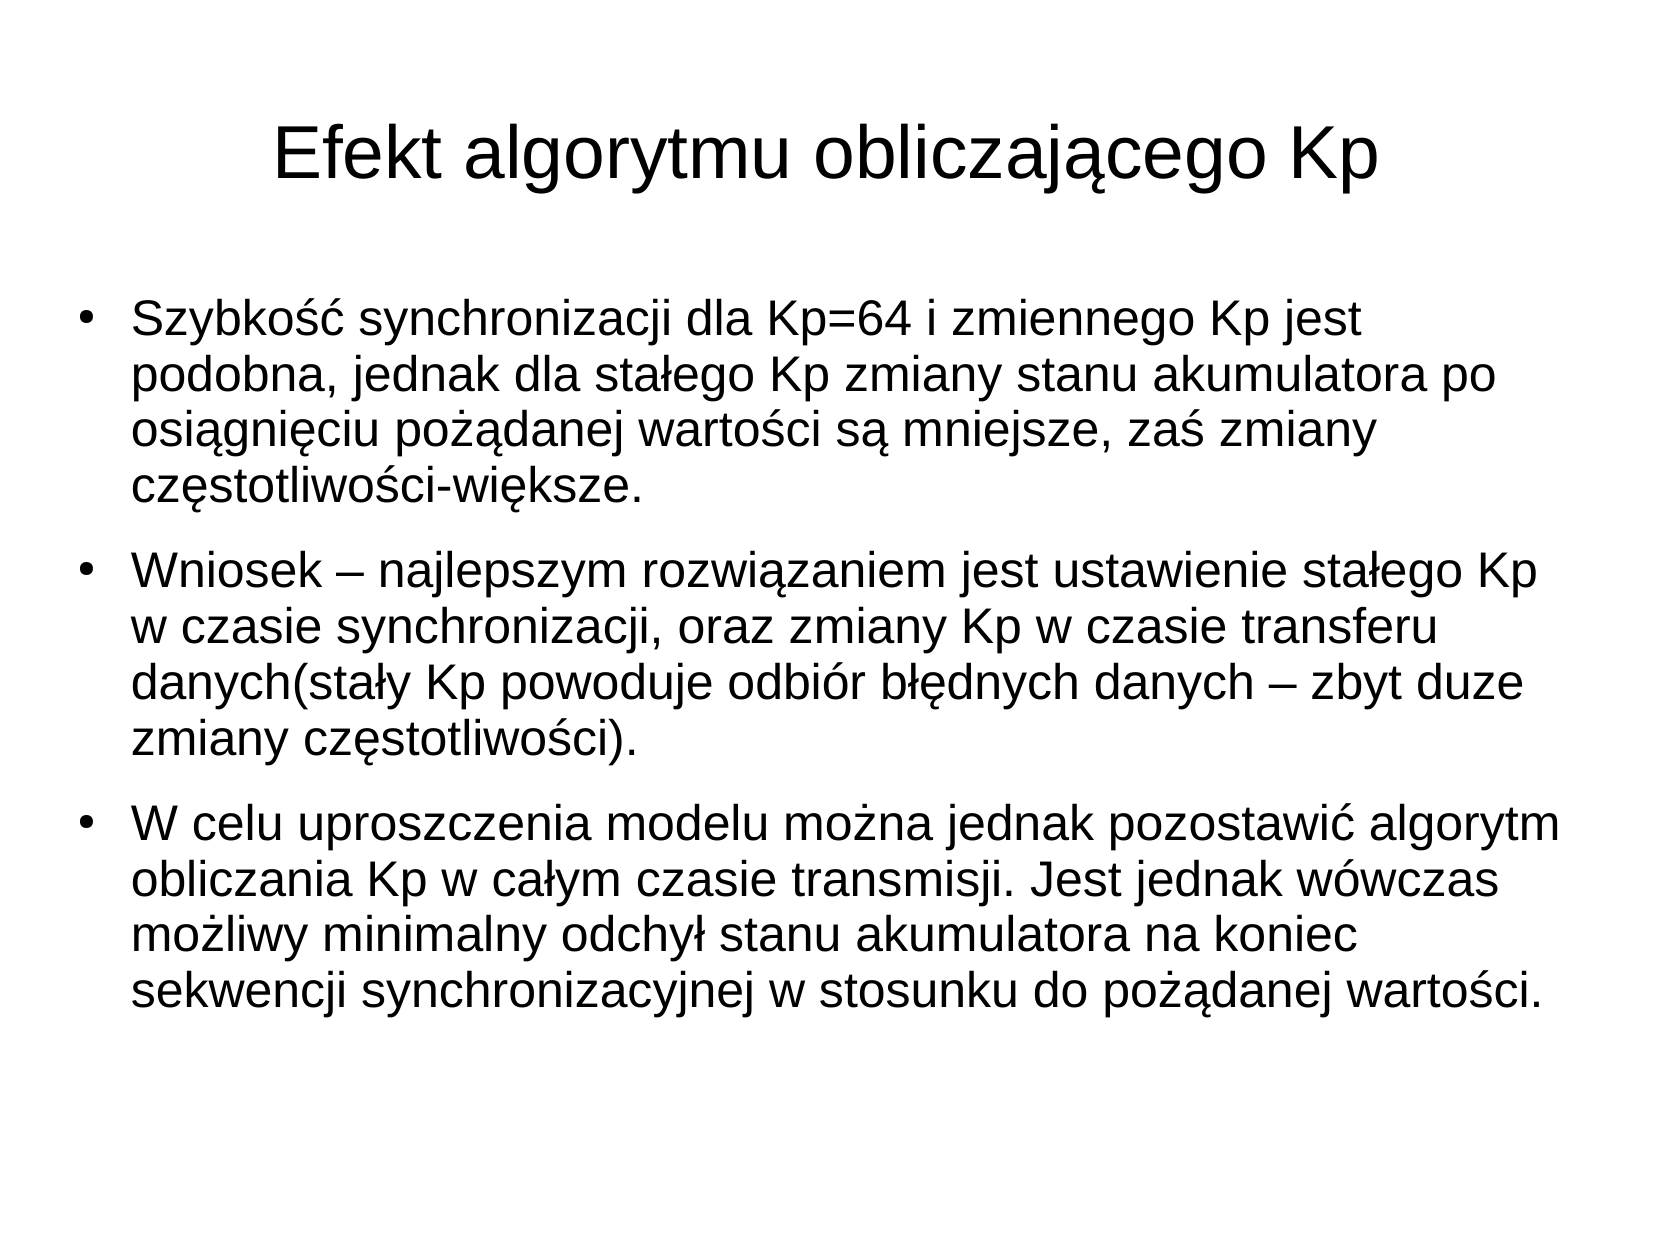

# Efekt algorytmu obliczającego Kp
Szybkość synchronizacji dla Kp=64 i zmiennego Kp jest podobna, jednak dla stałego Kp zmiany stanu akumulatora po osiągnięciu pożądanej wartości są mniejsze, zaś zmiany częstotliwości-większe.
Wniosek – najlepszym rozwiązaniem jest ustawienie stałego Kp w czasie synchronizacji, oraz zmiany Kp w czasie transferu danych(stały Kp powoduje odbiór błędnych danych – zbyt duze zmiany częstotliwości).
W celu uproszczenia modelu można jednak pozostawić algorytm obliczania Kp w całym czasie transmisji. Jest jednak wówczas możliwy minimalny odchył stanu akumulatora na koniec sekwencji synchronizacyjnej w stosunku do pożądanej wartości.